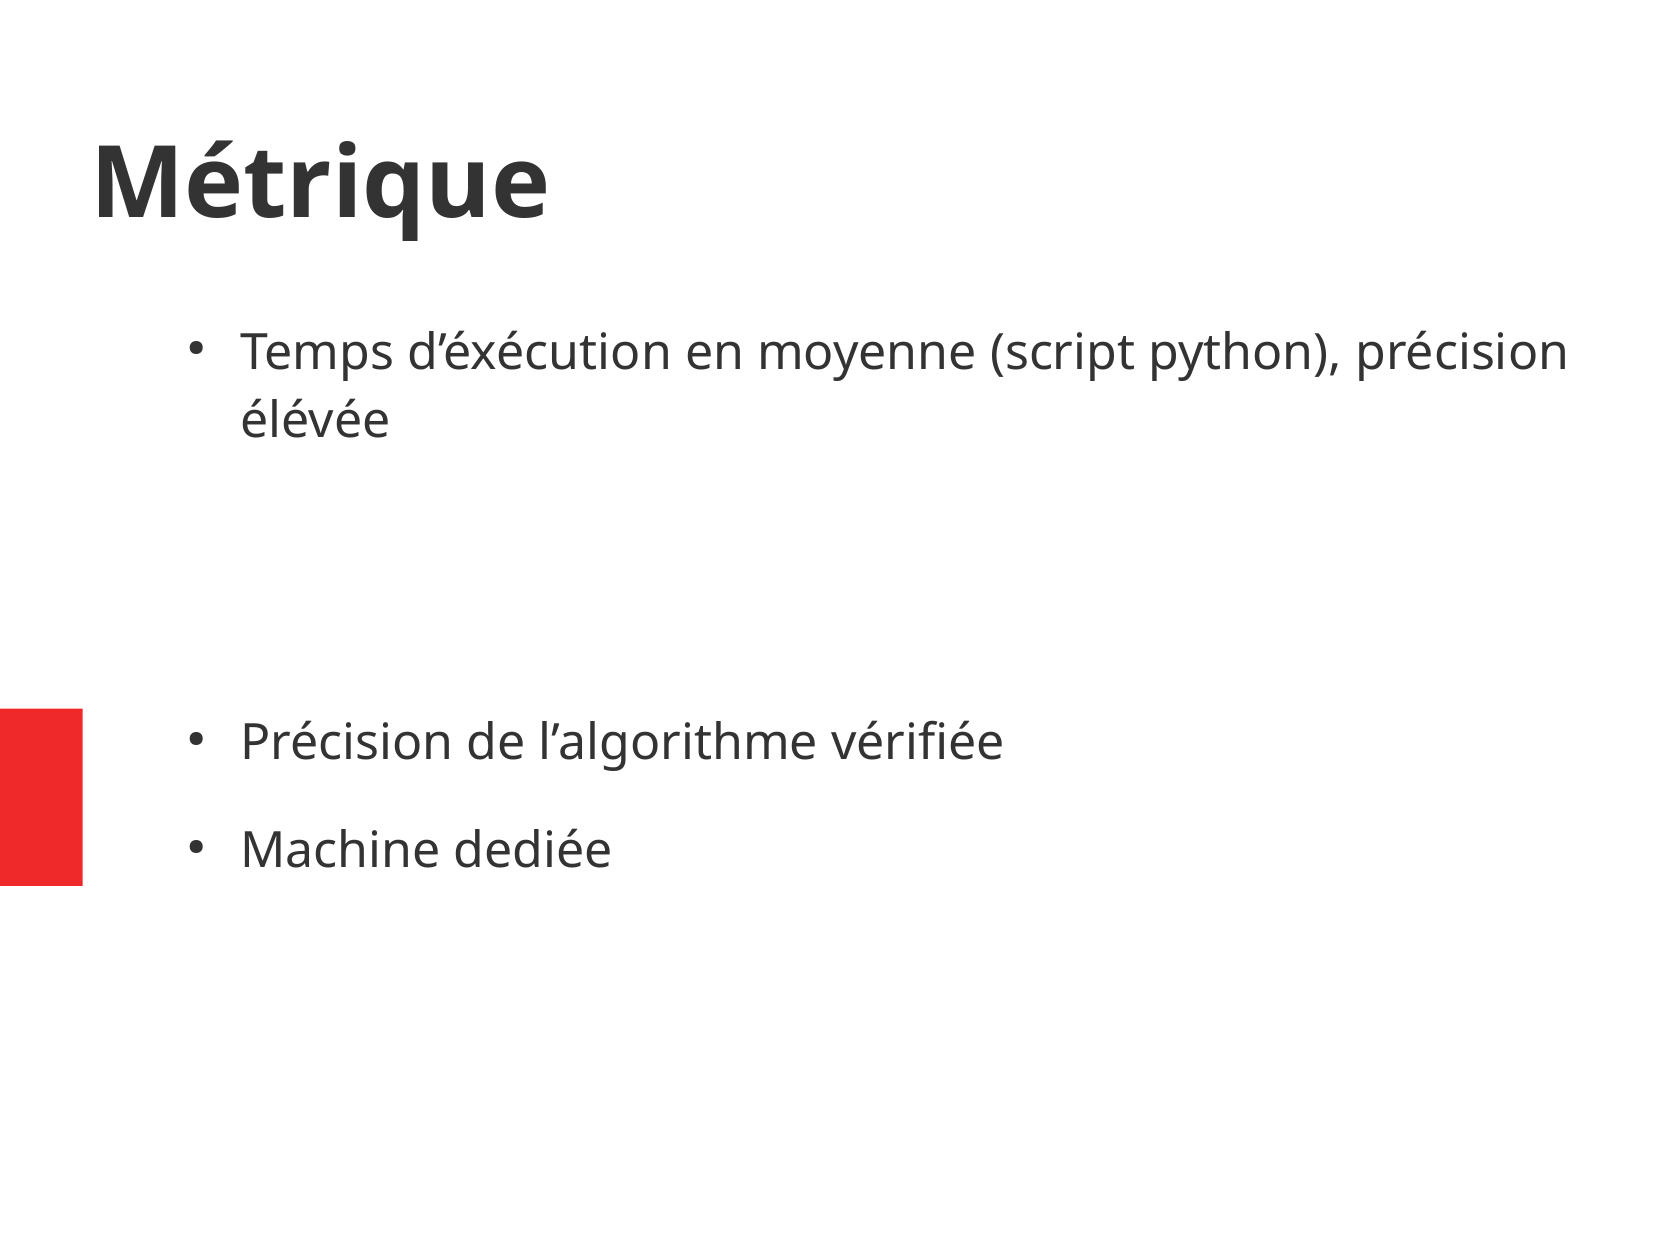

# Métrique
Temps d’éxécution en moyenne (script python), précision élévée
Précision de l’algorithme vérifiée
Machine dediée